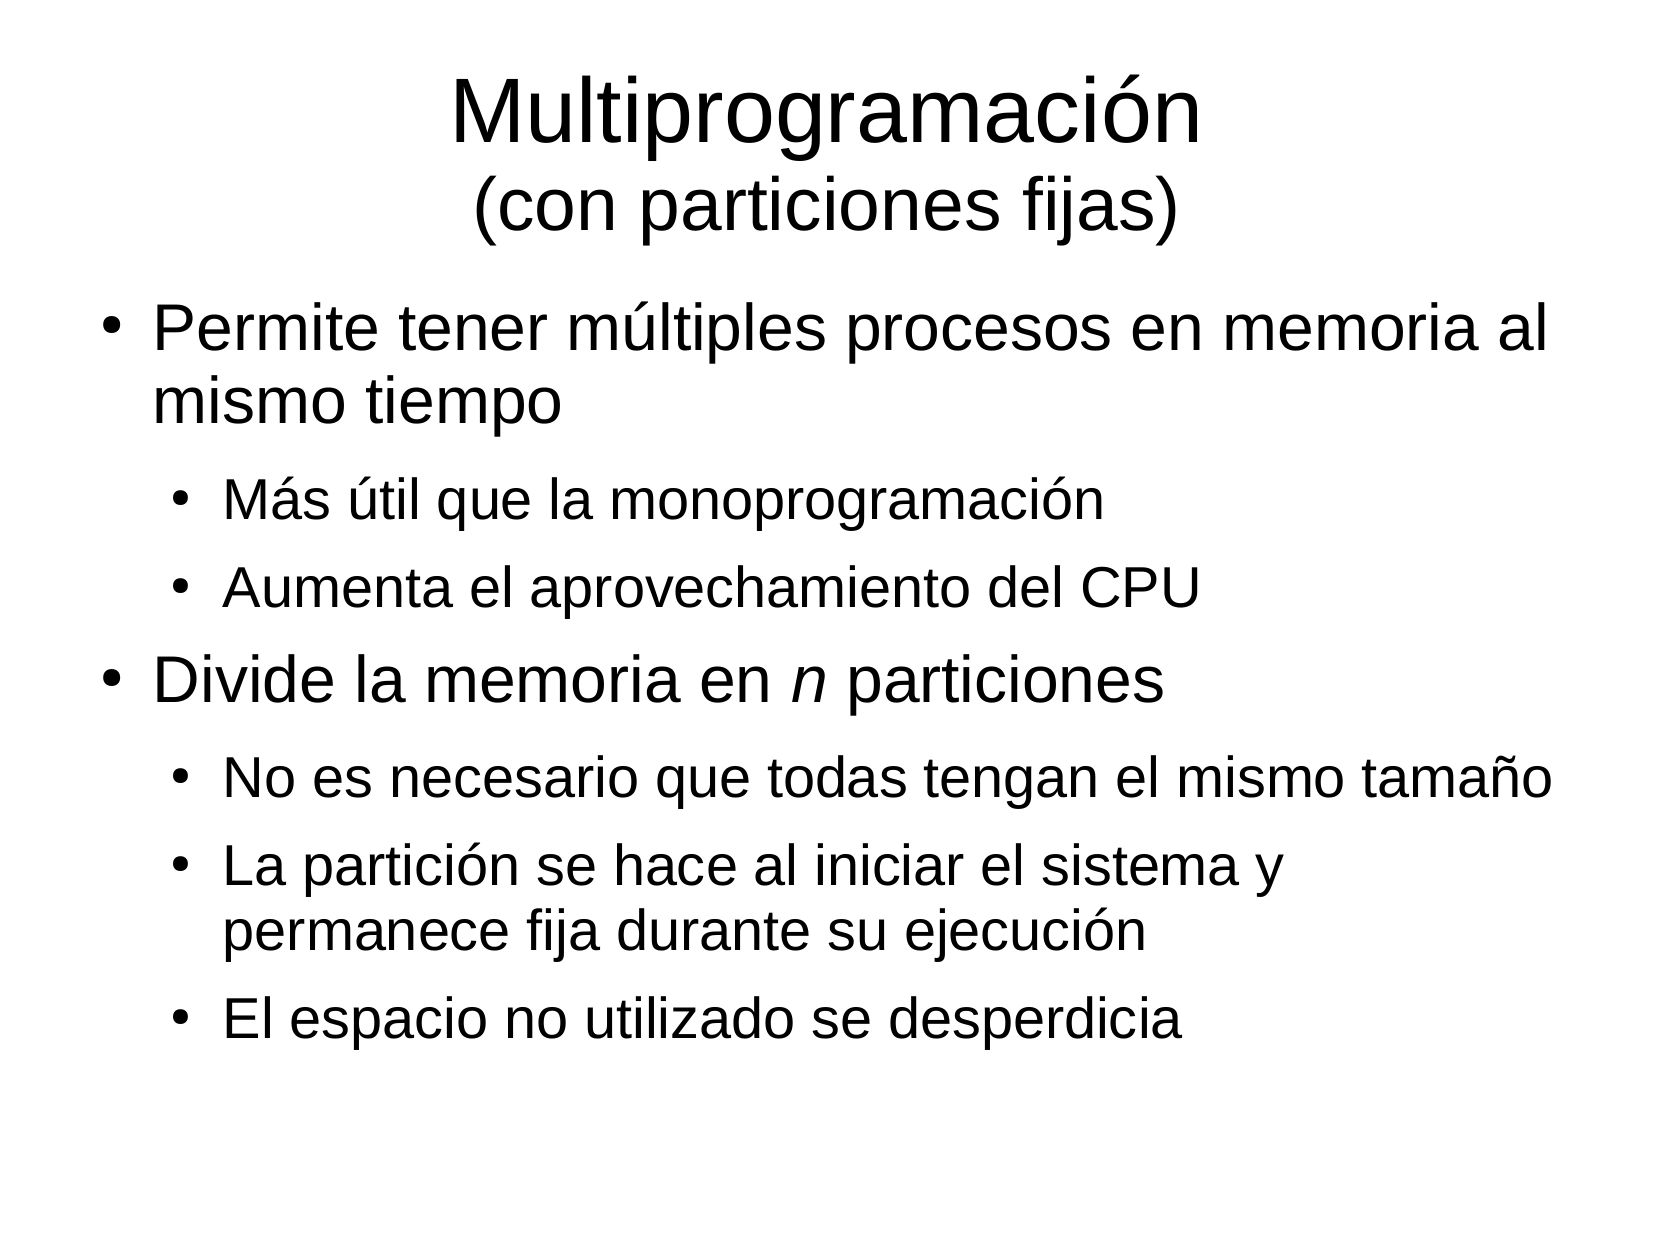

# Multiprogramación (con particiones fijas)
Permite tener múltiples procesos en memoria al mismo tiempo
Más útil que la monoprogramación
Aumenta el aprovechamiento del CPU
Divide la memoria en n particiones
No es necesario que todas tengan el mismo tamaño
La partición se hace al iniciar el sistema y permanece fija durante su ejecución
El espacio no utilizado se desperdicia